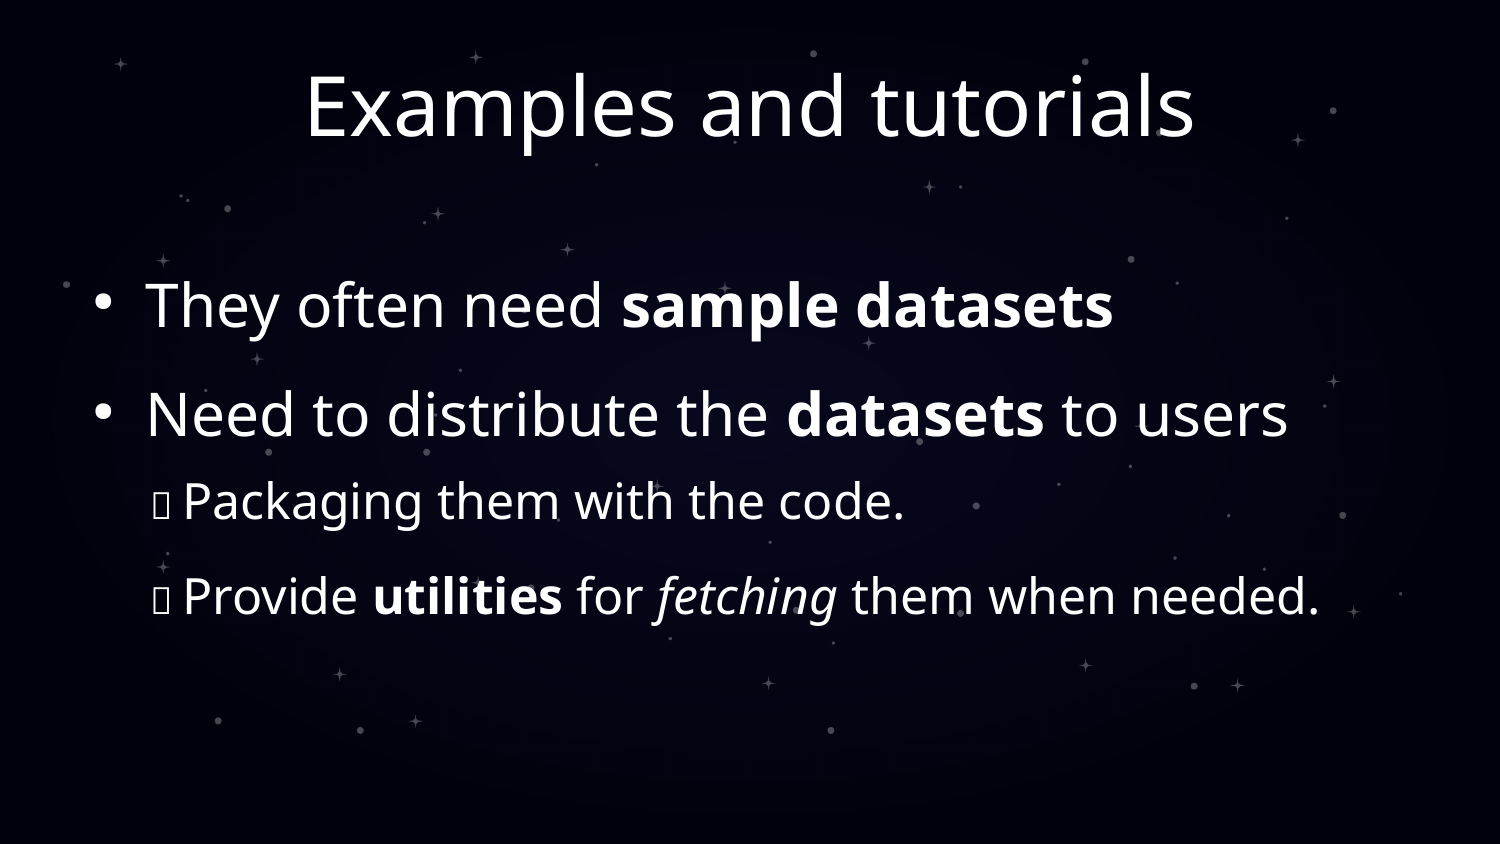

# Examples and tutorials
They often need sample datasets
Need to distribute the datasets to users
❌ Packaging them with the code.
✅ Provide utilities for fetching them when needed.